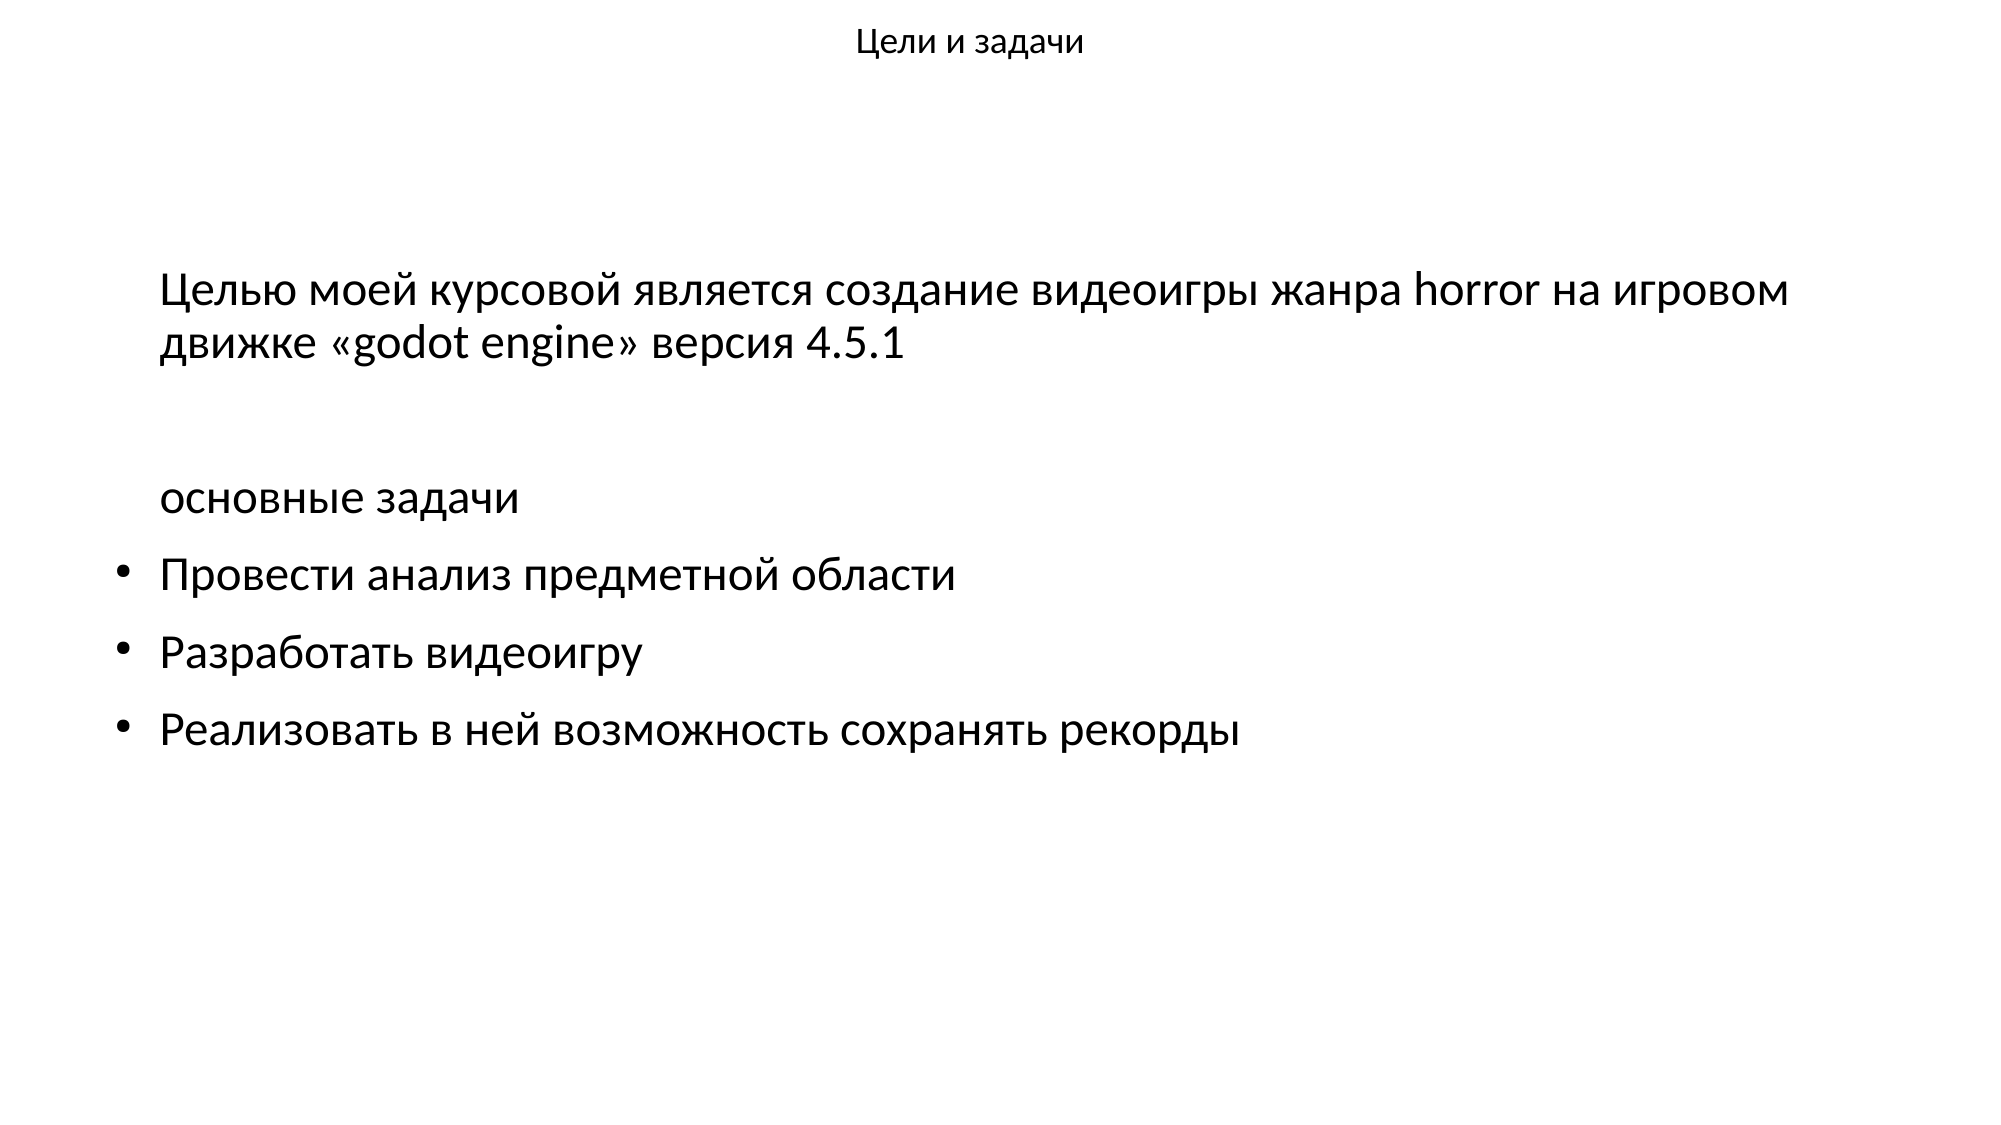

Цели и задачи
# Целью моей курсовой является создание видеоигры жанра horror на игровом движке «godot engine» версия 4.5.1
основные задачи
Провести анализ предметной области
Разработать видеоигру
Реализовать в ней возможность сохранять рекорды